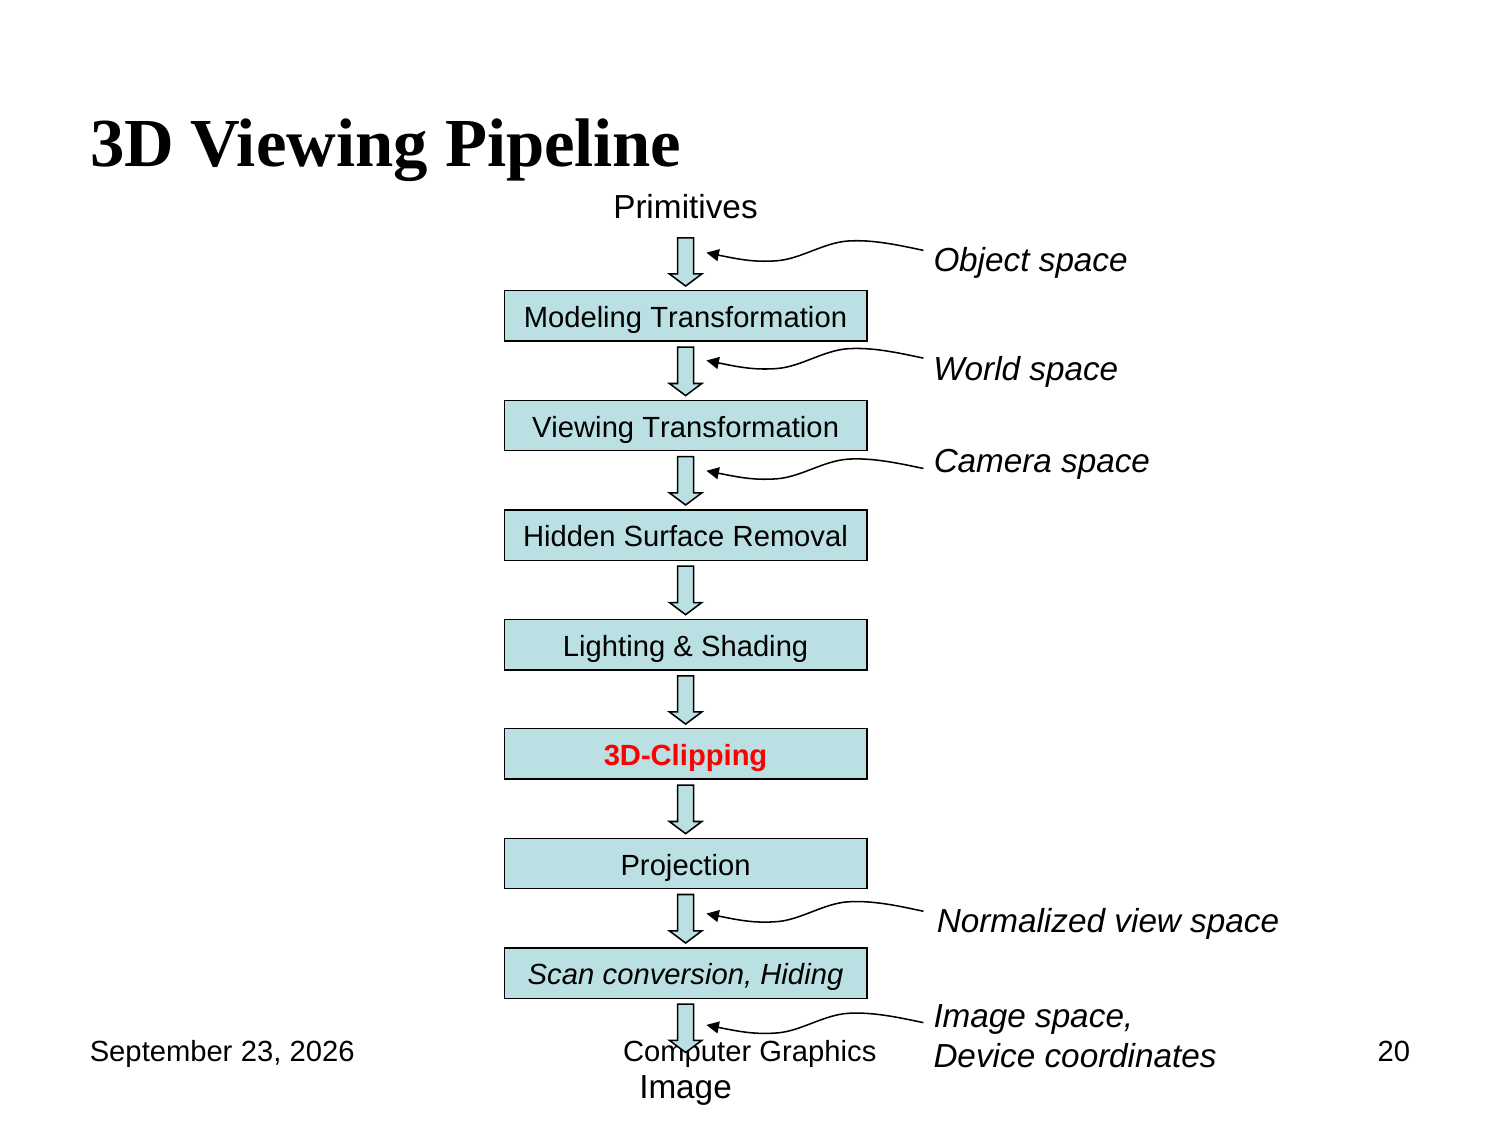

# 3D Viewing Pipeline
Primitives
Object space
Modeling Transformation
World space
Viewing Transformation
Camera space
Hidden Surface Removal
Lighting & Shading
3D-Clipping
Projection
Normalized view space
Scan conversion, Hiding
Image space,
Device coordinates
Computer Graphics
Image